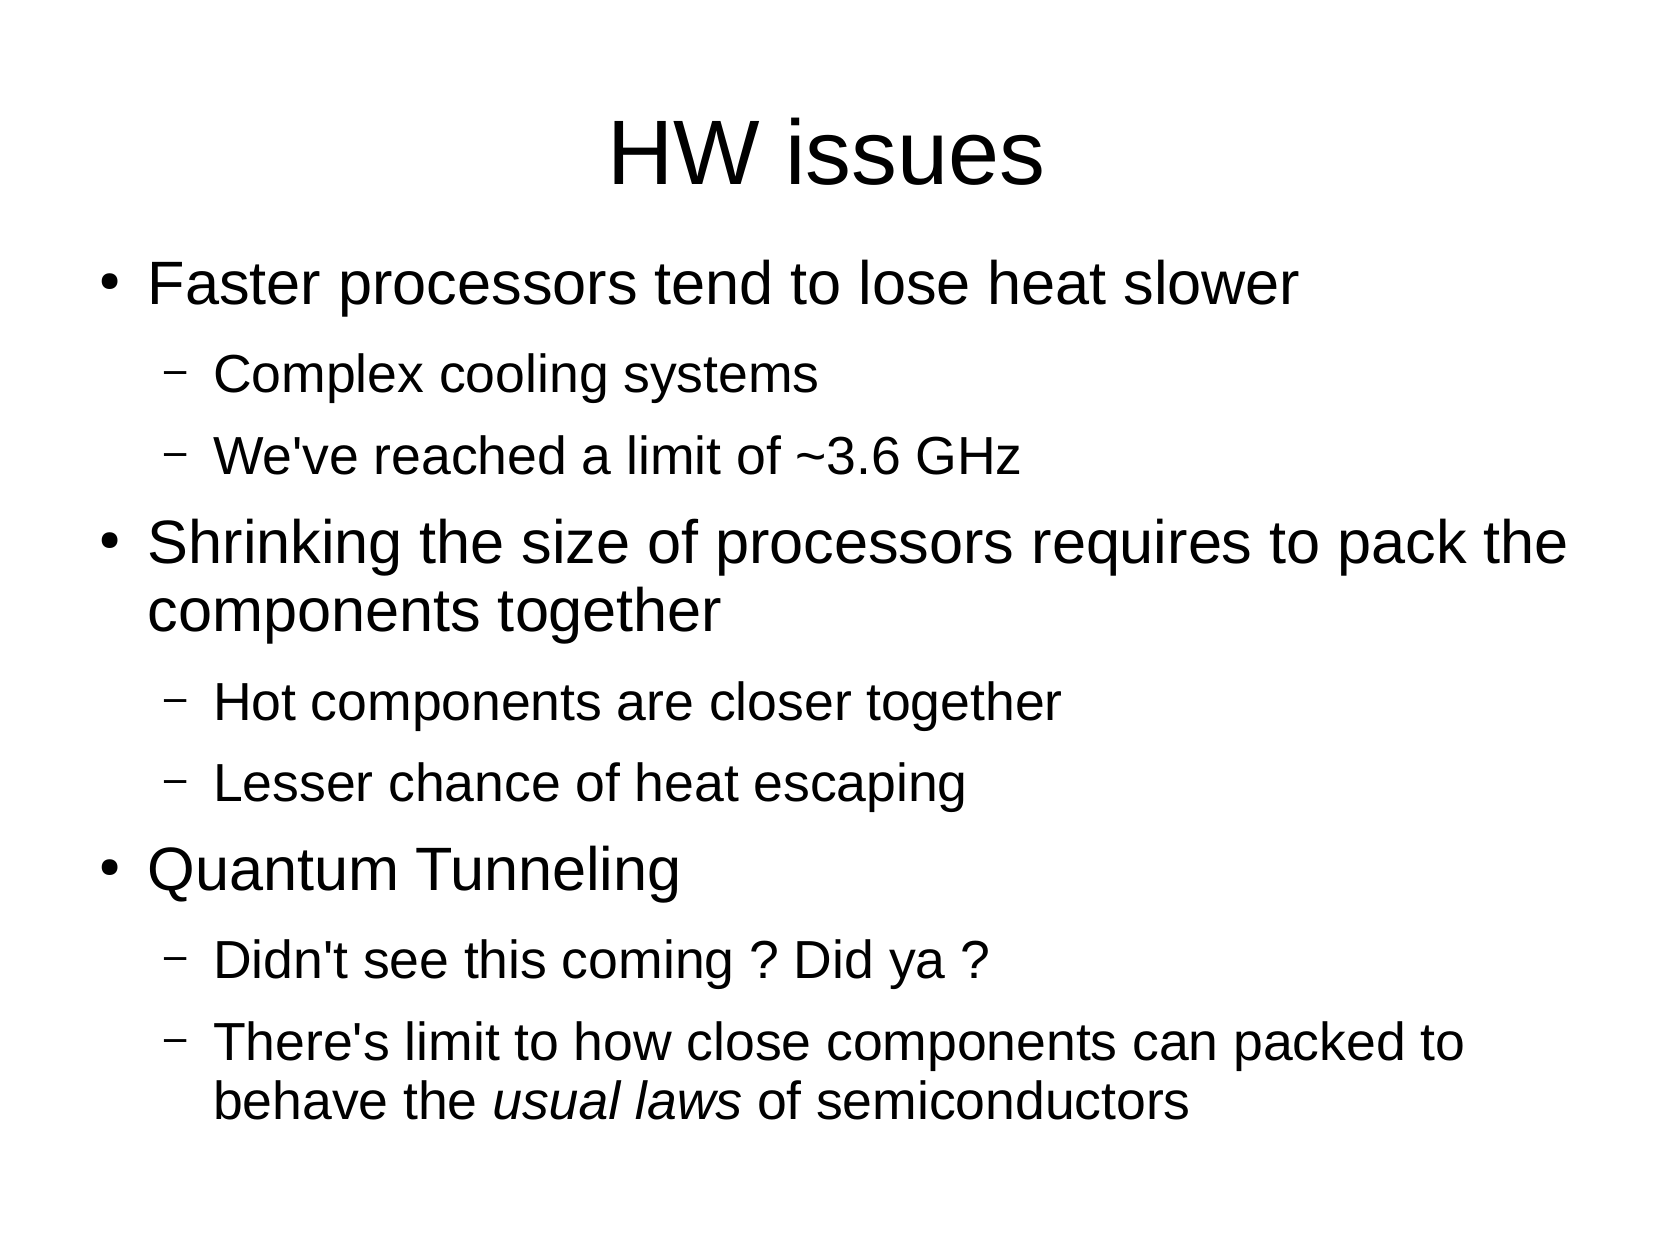

# HW issues
Faster processors tend to lose heat slower
Complex cooling systems
We've reached a limit of ~3.6 GHz
Shrinking the size of processors requires to pack the components together
Hot components are closer together
Lesser chance of heat escaping
Quantum Tunneling
Didn't see this coming ? Did ya ?
There's limit to how close components can packed to behave the usual laws of semiconductors